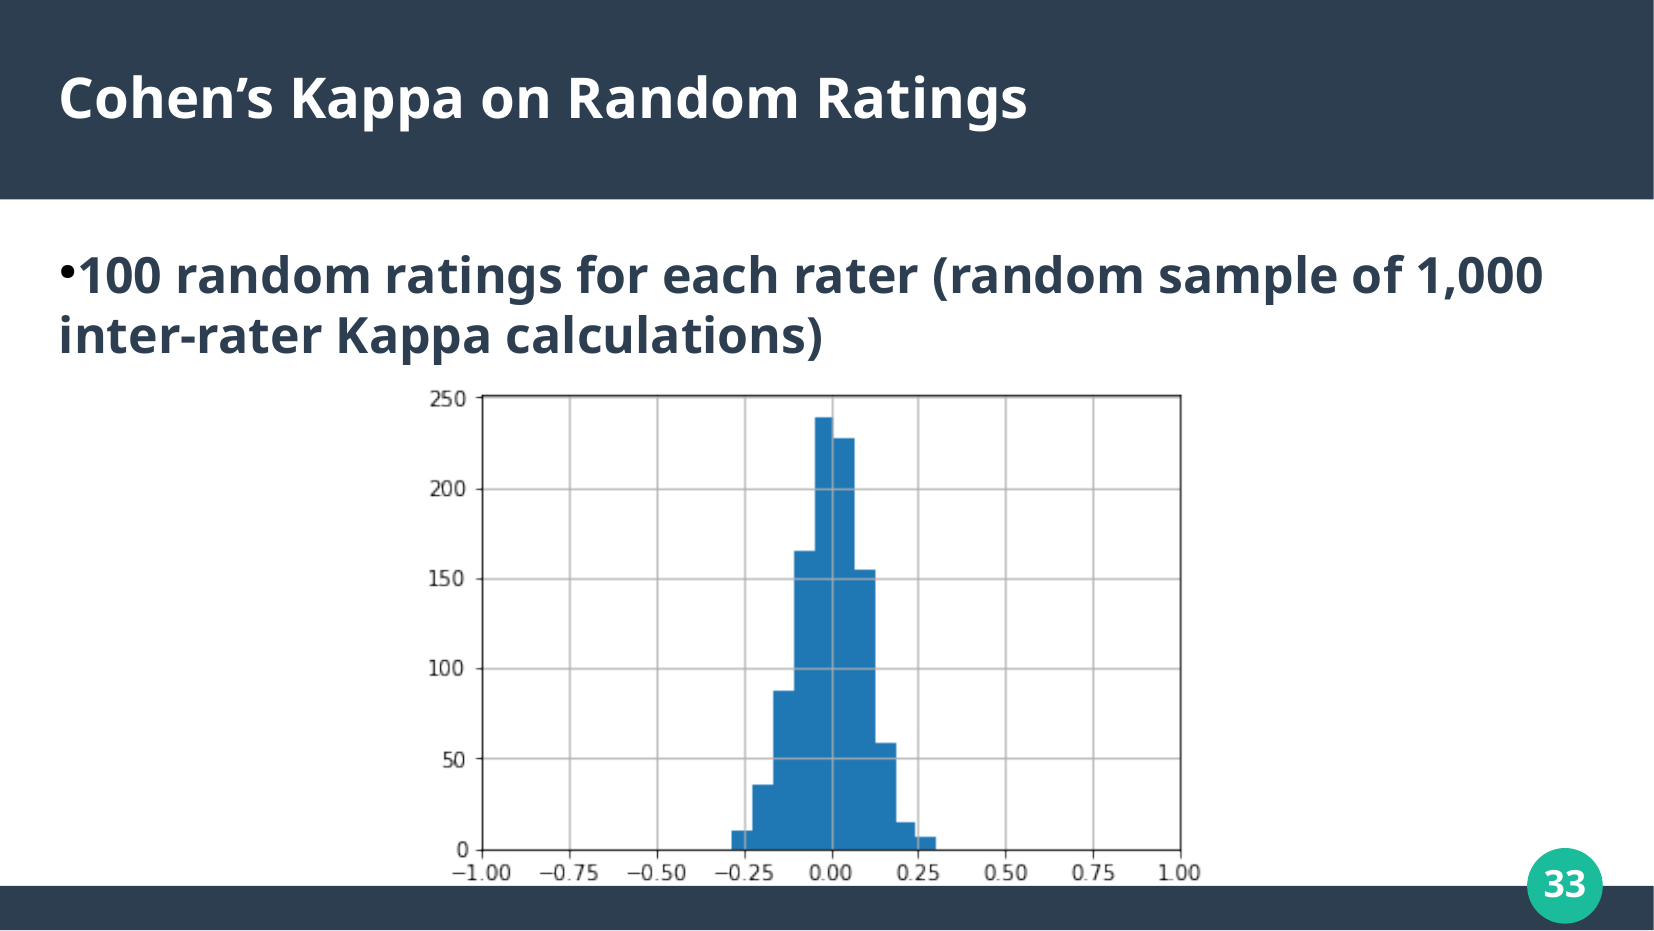

# Cohen’s Kappa on Random Ratings
100 random ratings for each rater (random sample of 1,000 inter-rater Kappa calculations)